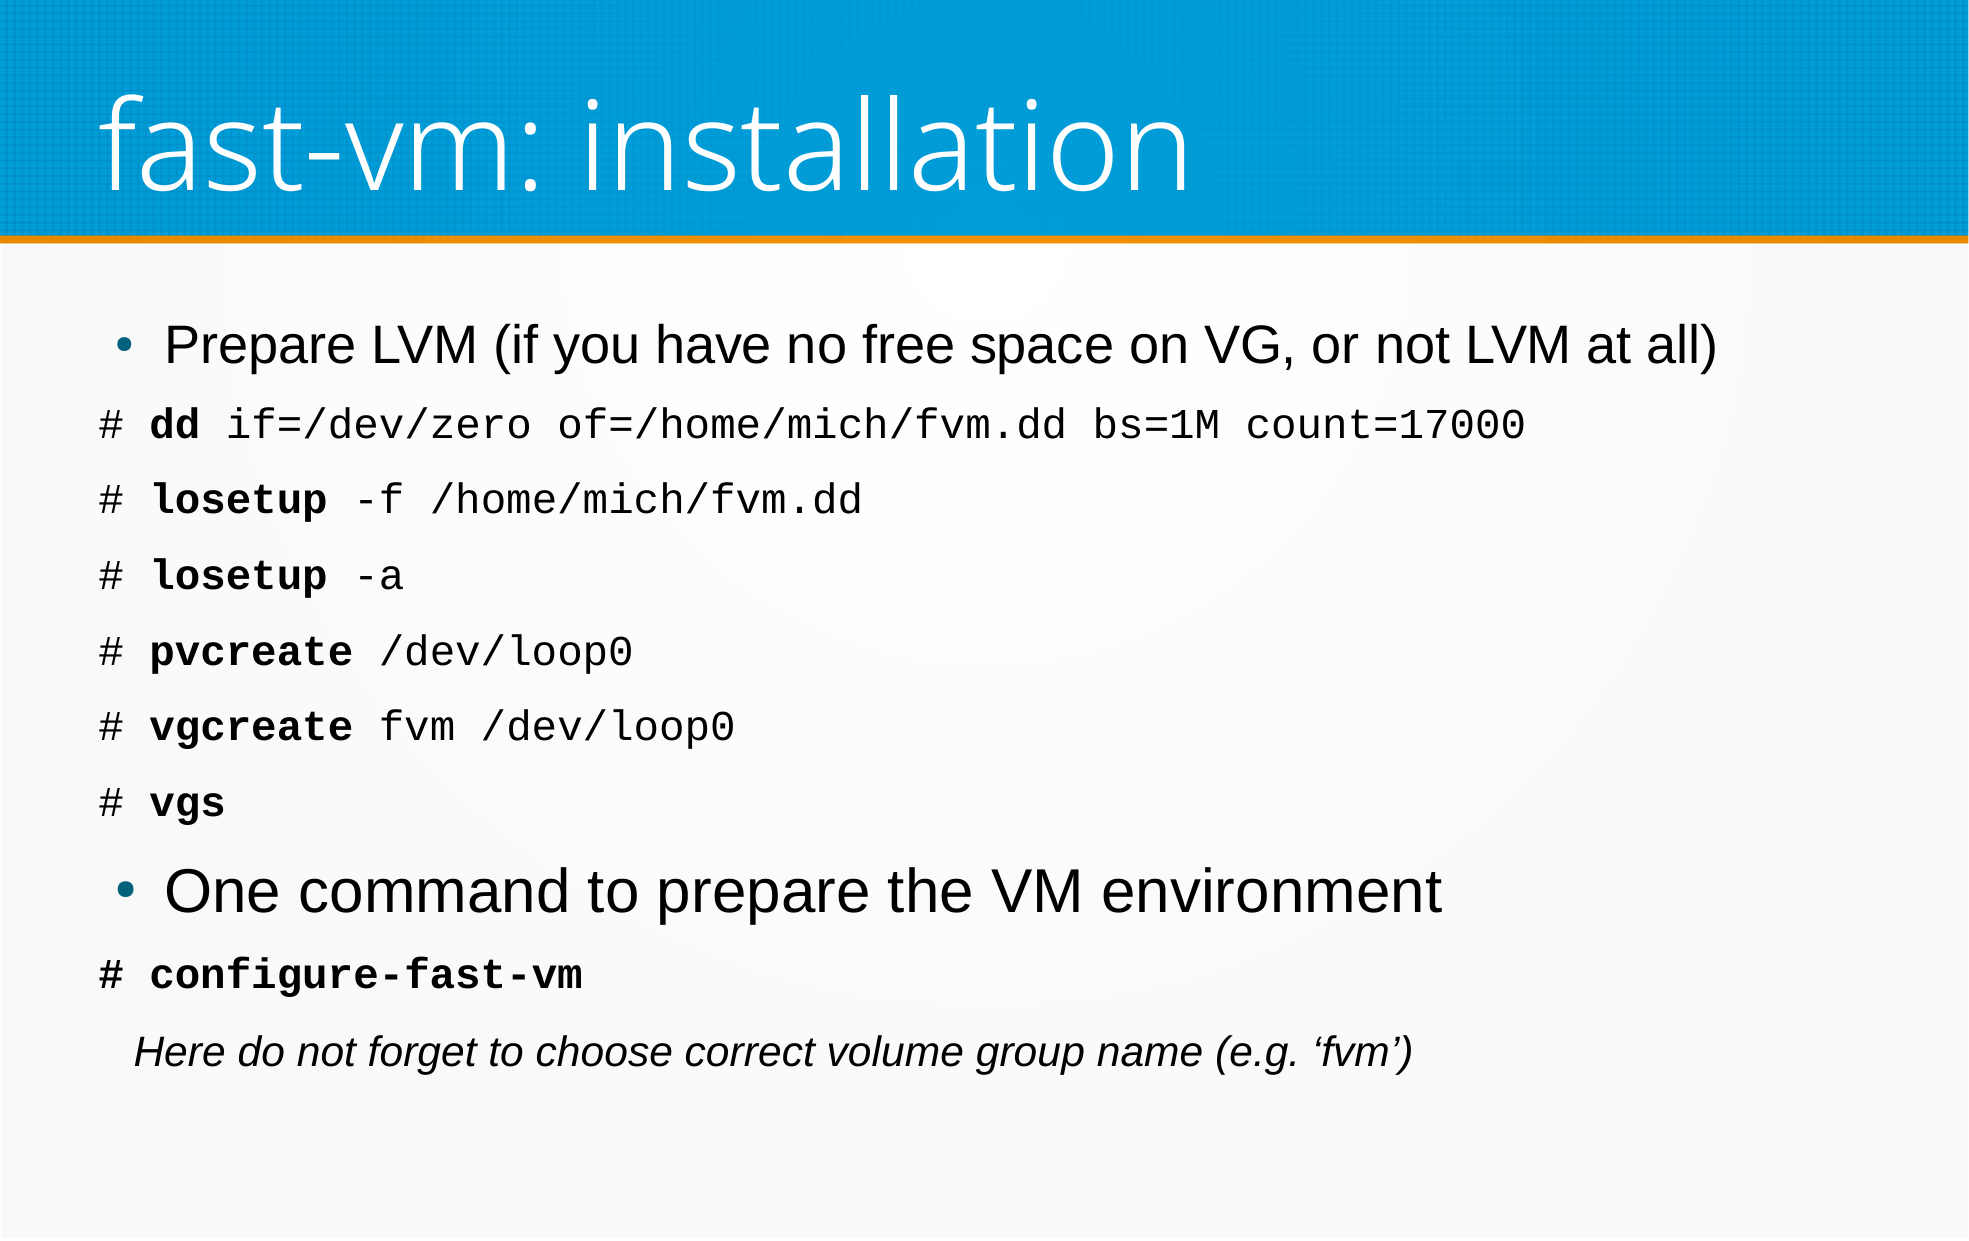

# fast-vm: installation
Prepare LVM (if you have no free space on VG, or not LVM at all)
# dd if=/dev/zero of=/home/mich/fvm.dd bs=1M count=17000
# losetup -f /home/mich/fvm.dd
# losetup -a
# pvcreate /dev/loop0
# vgcreate fvm /dev/loop0
# vgs
One command to prepare the VM environment
# configure-fast-vm
 Here do not forget to choose correct volume group name (e.g. ‘fvm’)